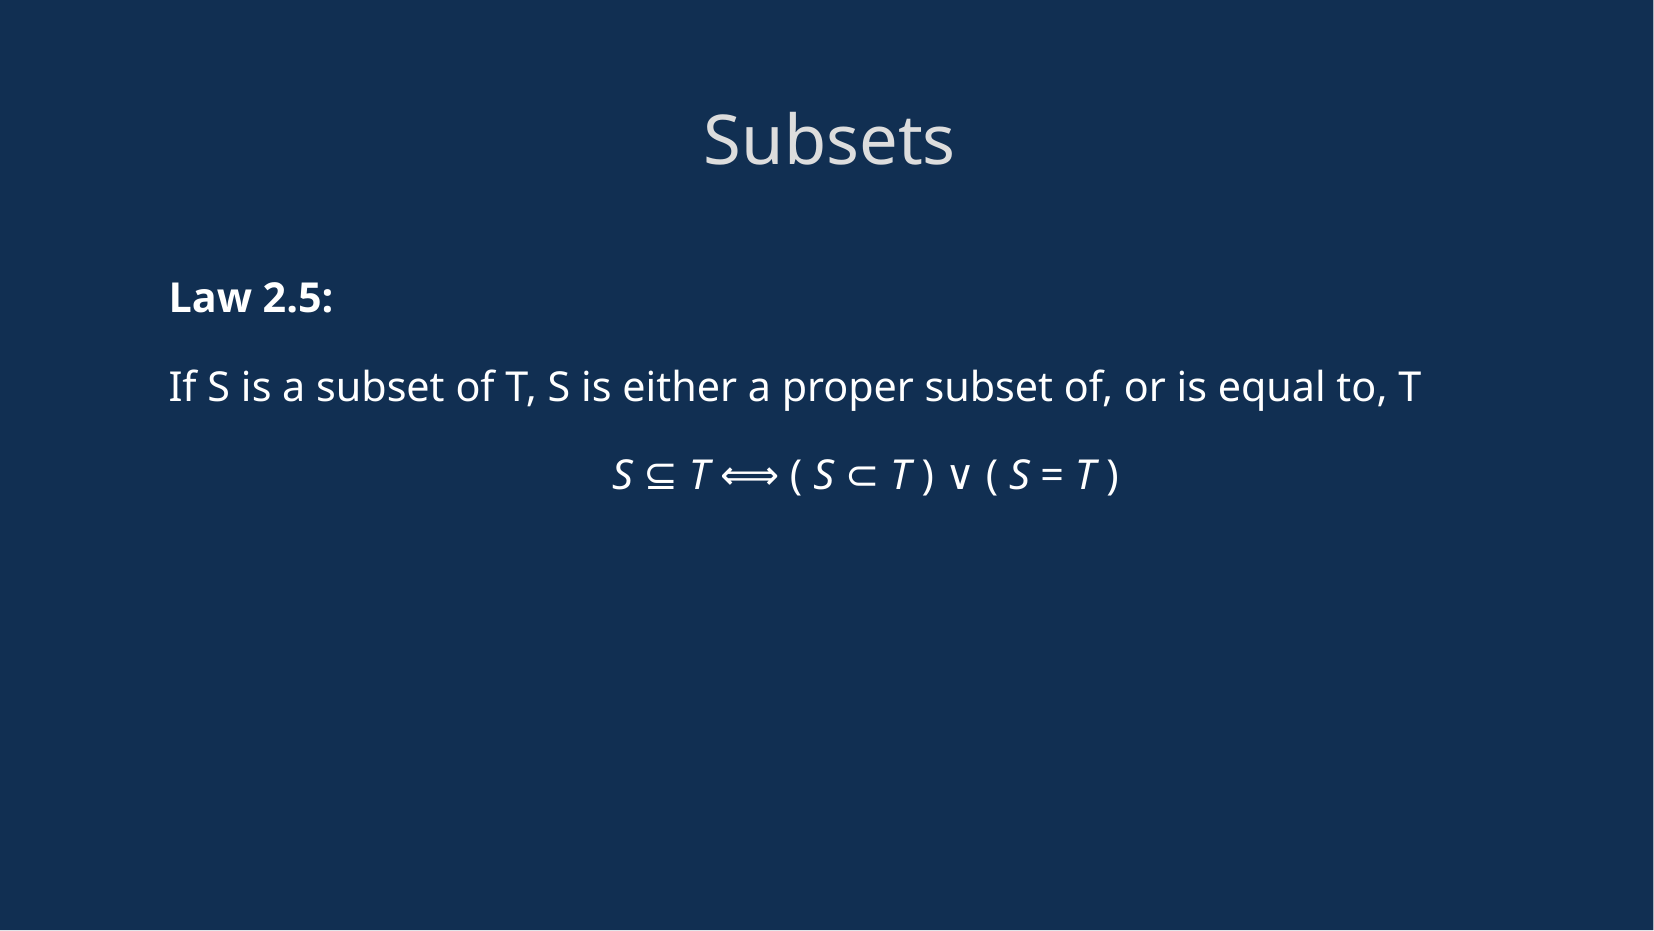

# Subsets
Law 2.5:
If S is a subset of T, S is either a proper subset of, or is equal to, T
S ⊆ T ⟺ ( S ⊂ T ) ∨ ( S = T )